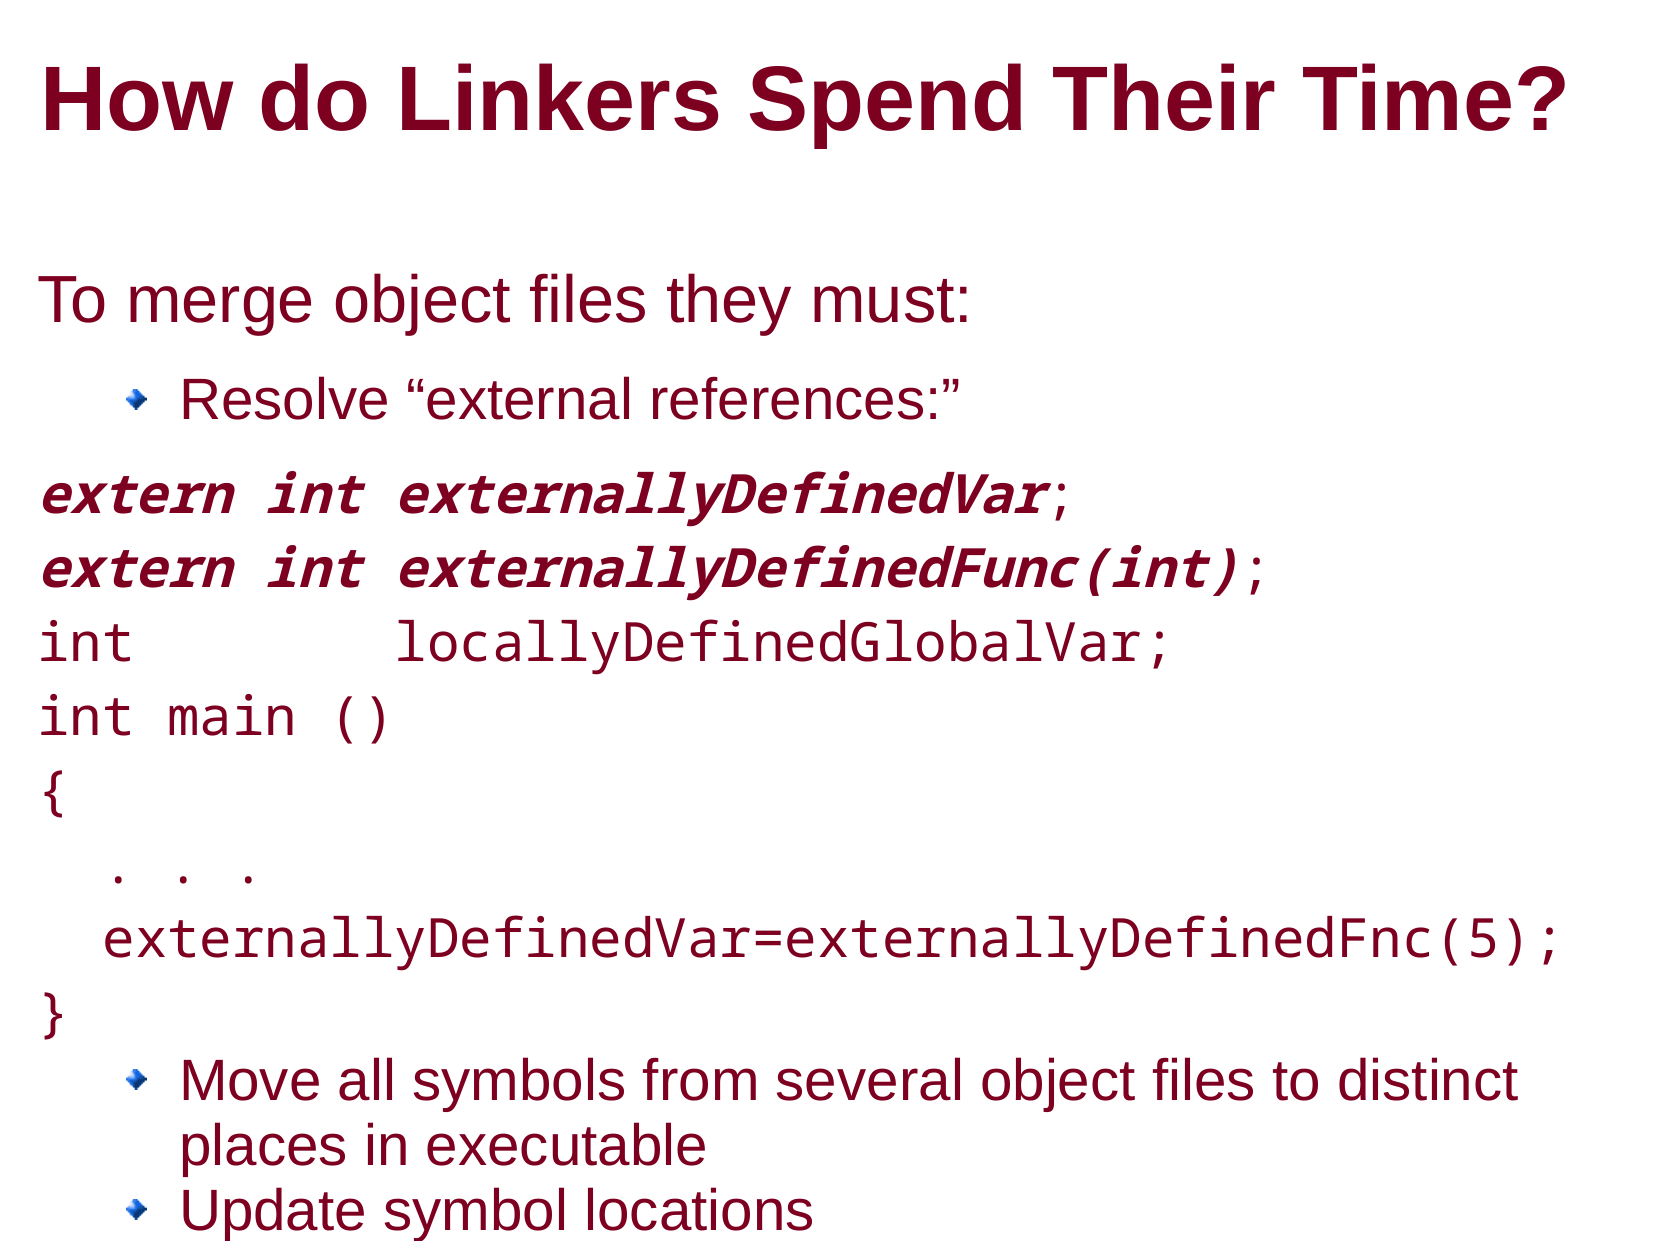

# How do Linkers Spend Their Time?
To merge object files they must:
Resolve “external references:”
extern int externallyDefinedVar;
extern int externallyDefinedFunc(int);
int locallyDefinedGlobalVar;
int main ()
{
 . . .
 externallyDefinedVar=externallyDefinedFnc(5);
}
Move all symbols from several object files to distinct places in executable
Update symbol locations
“Symbol” means either named code or data